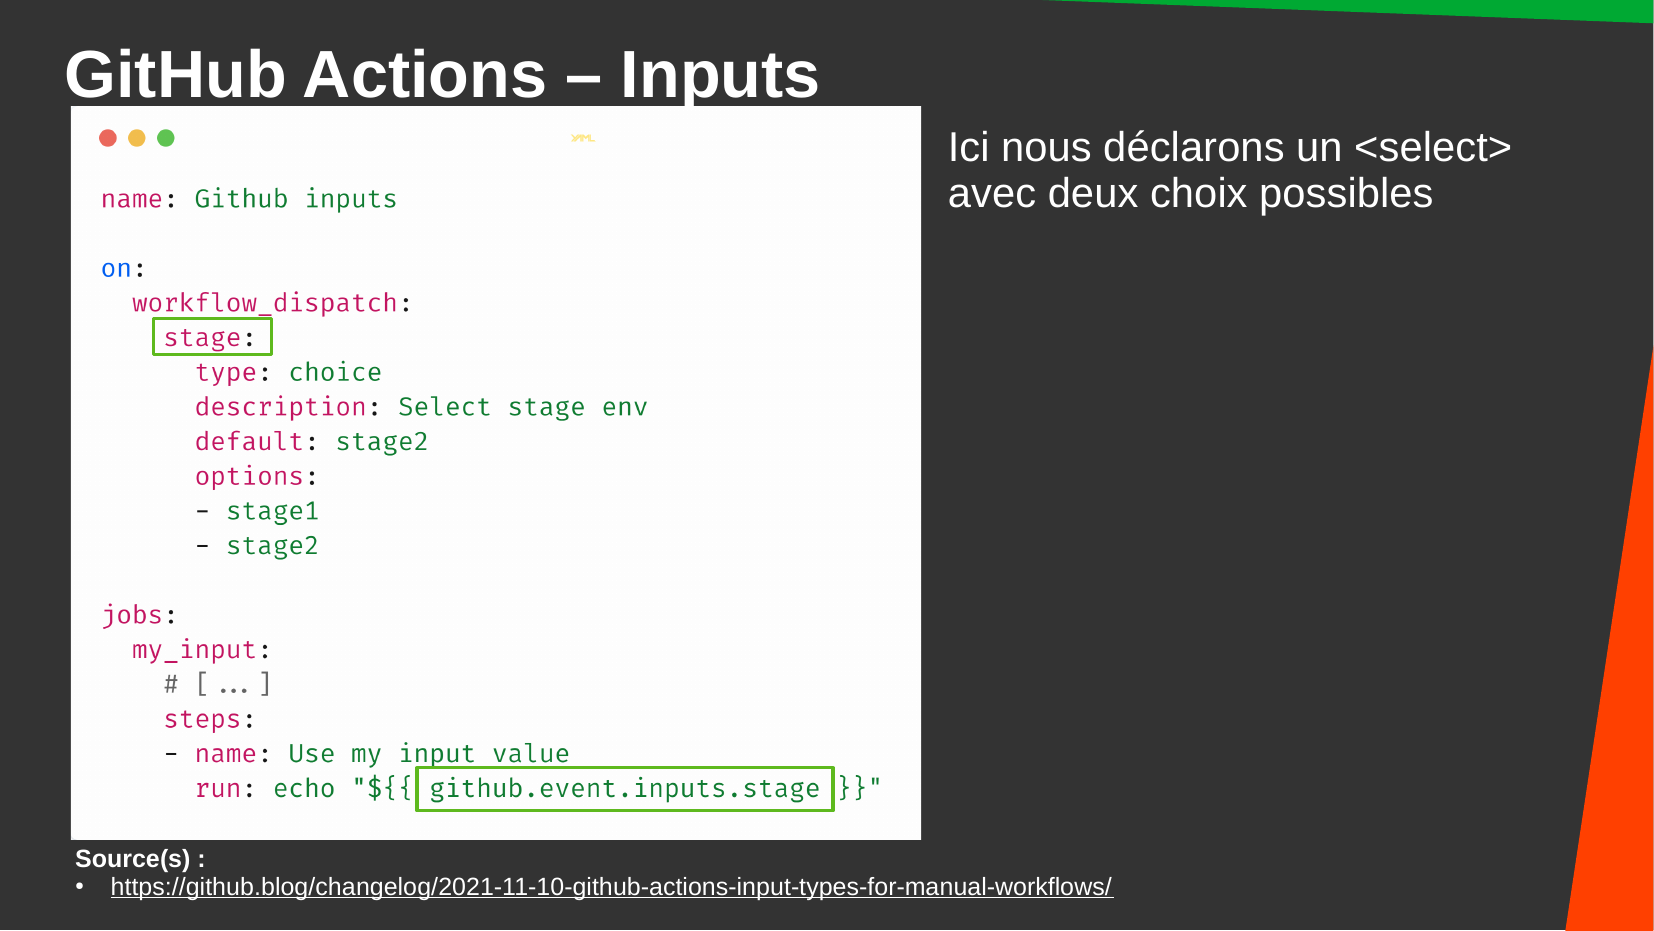

# GitHub Actions – Inputs
Ici nous déclarons un <select> avec deux choix possibles
Source(s) :
https://github.blog/changelog/2021-11-10-github-actions-input-types-for-manual-workflows/